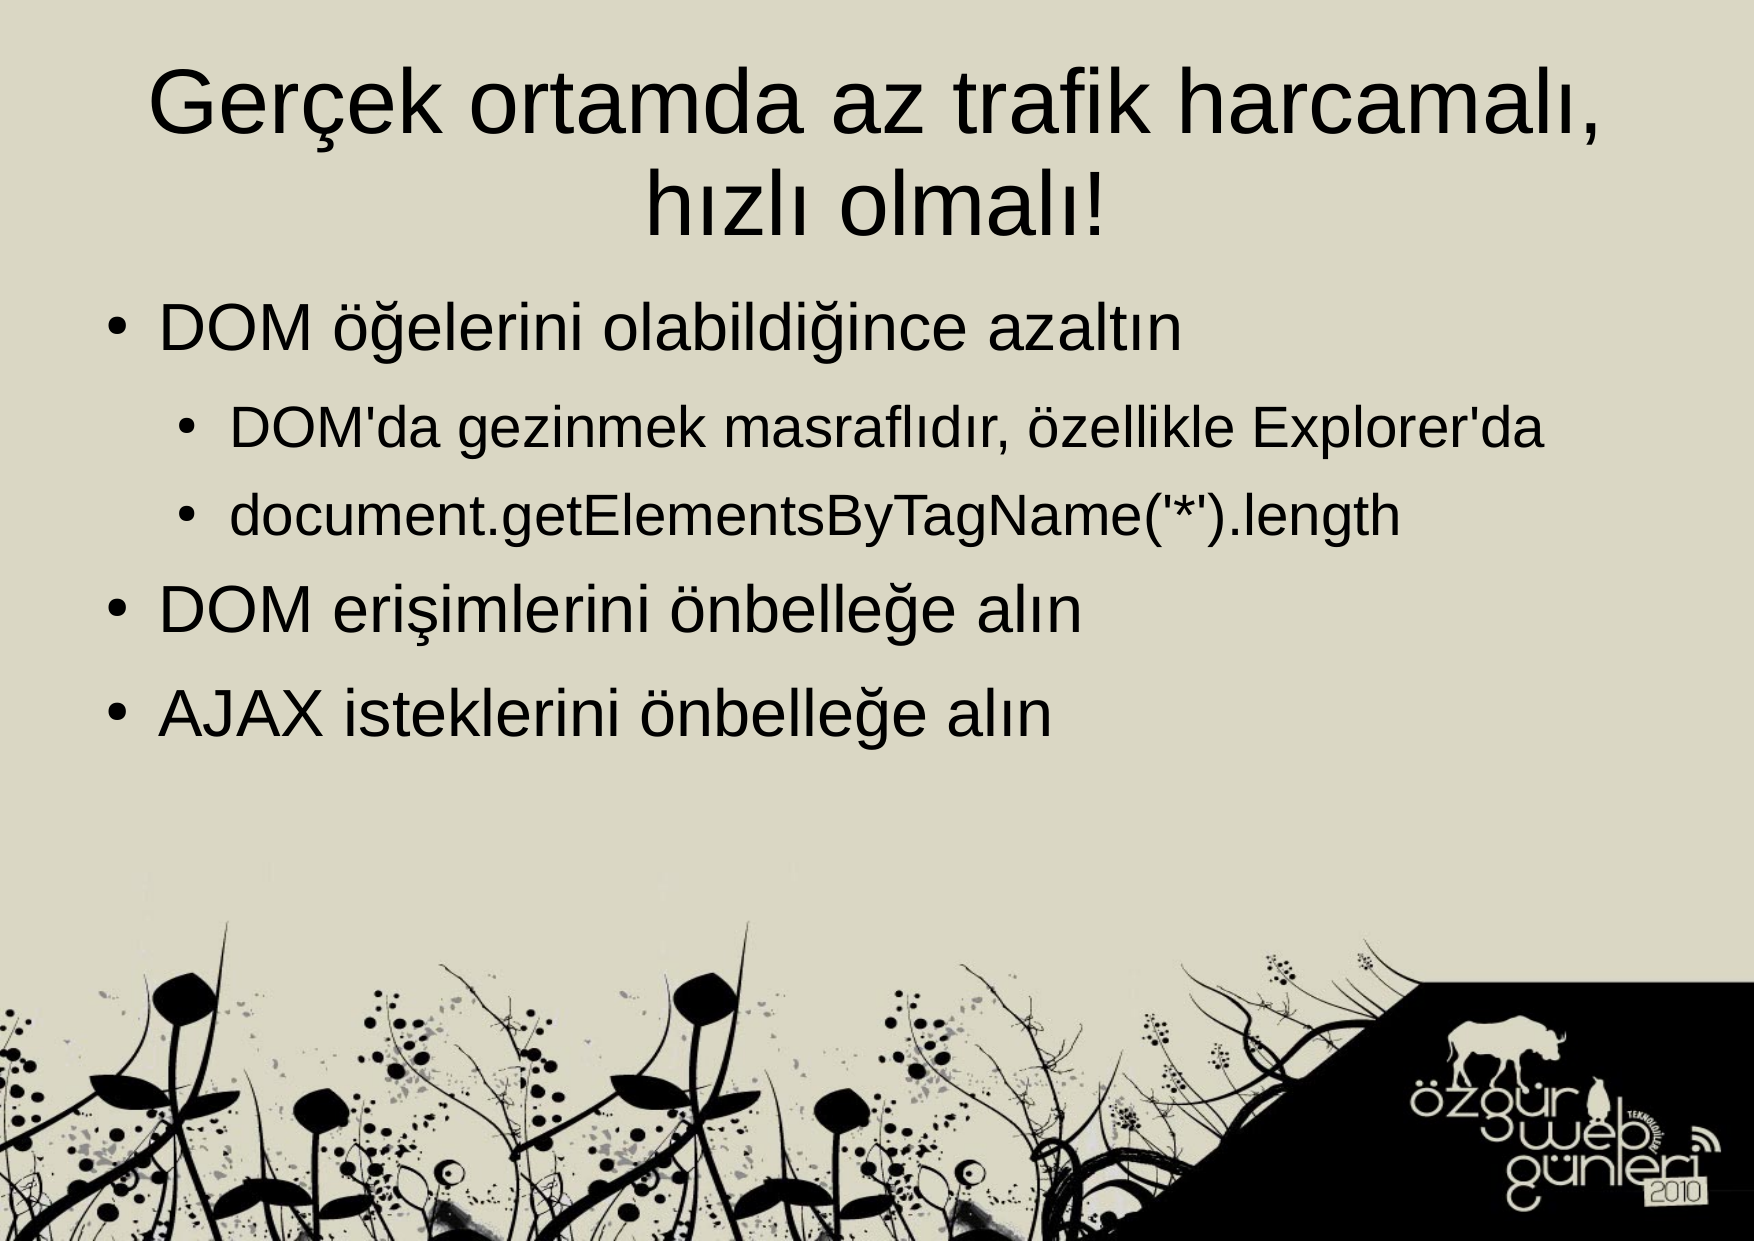

# Gerçek ortamda az trafik harcamalı, hızlı olmalı!
DOM öğelerini olabildiğince azaltın
DOM'da gezinmek masraflıdır, özellikle Explorer'da
document.getElementsByTagName('*').length
DOM erişimlerini önbelleğe alın
AJAX isteklerini önbelleğe alın